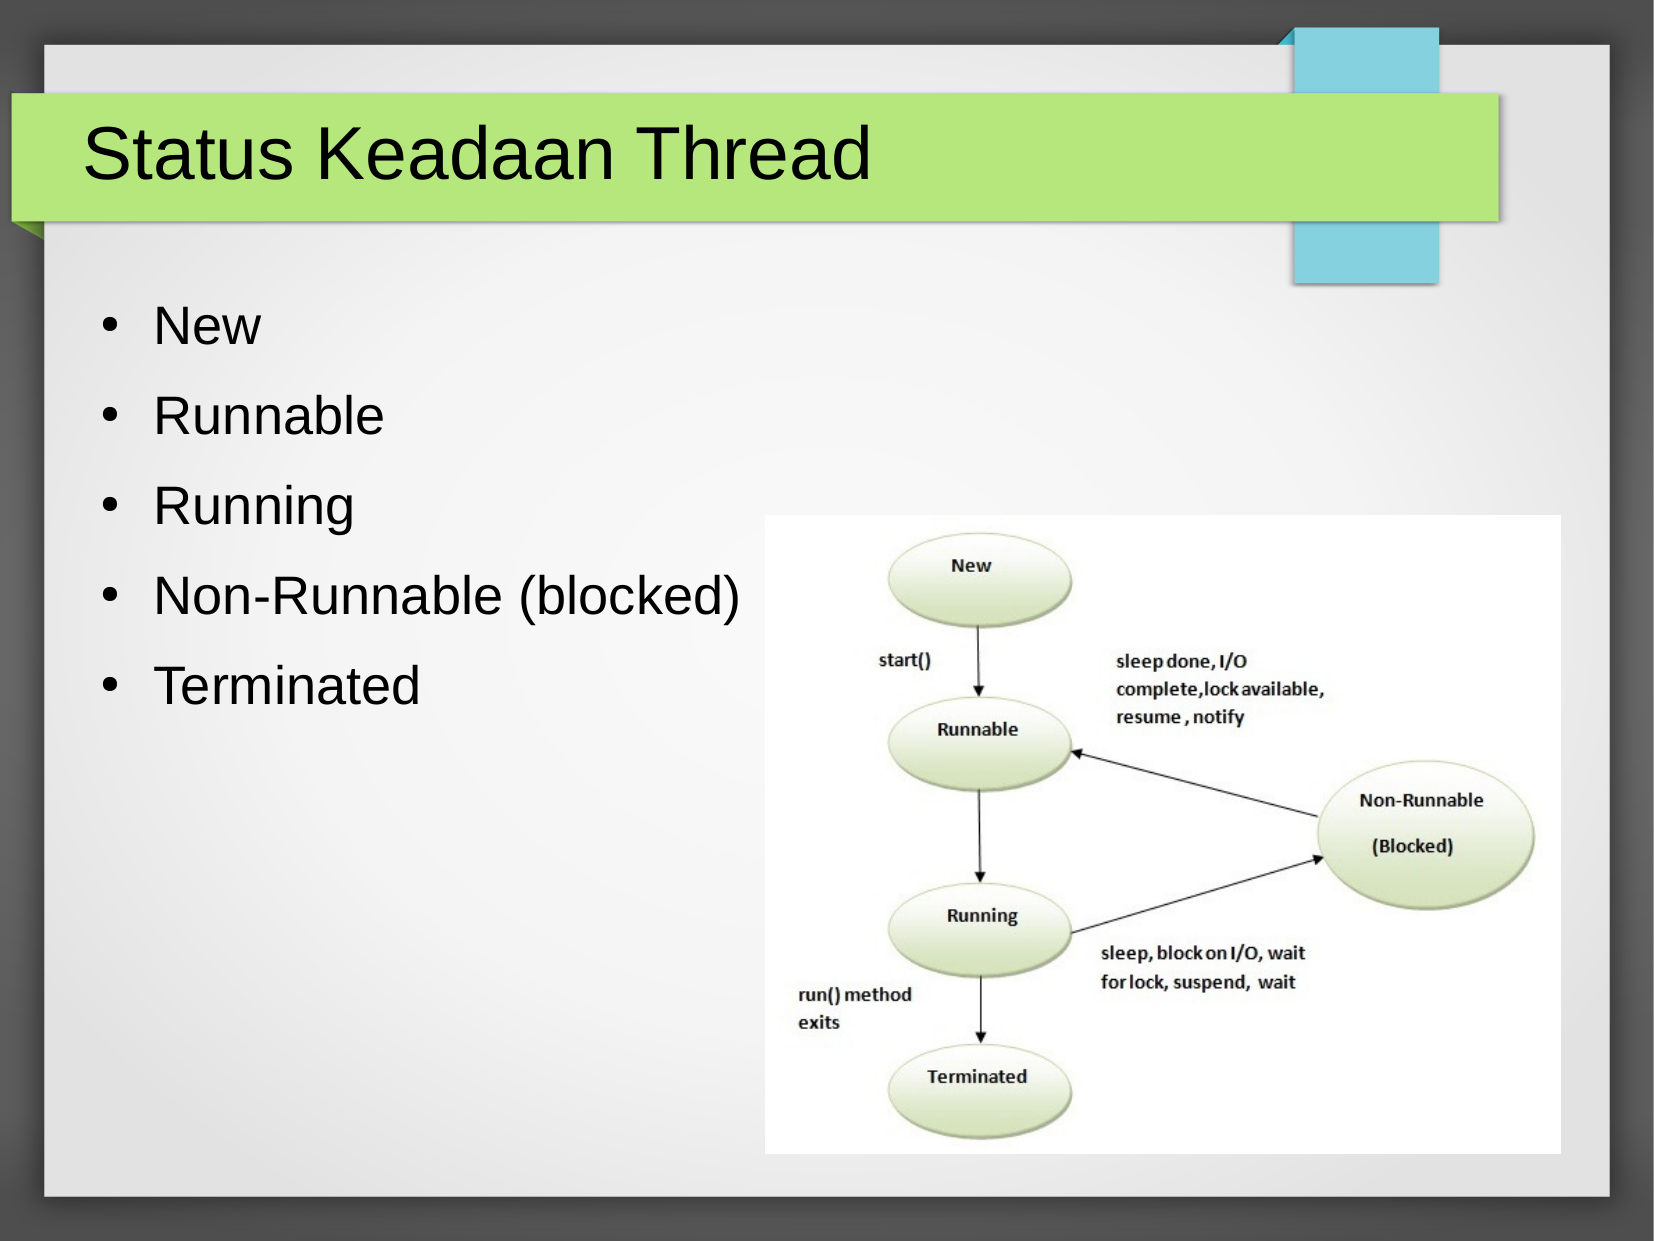

# Status Keadaan Thread
New
Runnable
Running
Non-Runnable (blocked)
Terminated